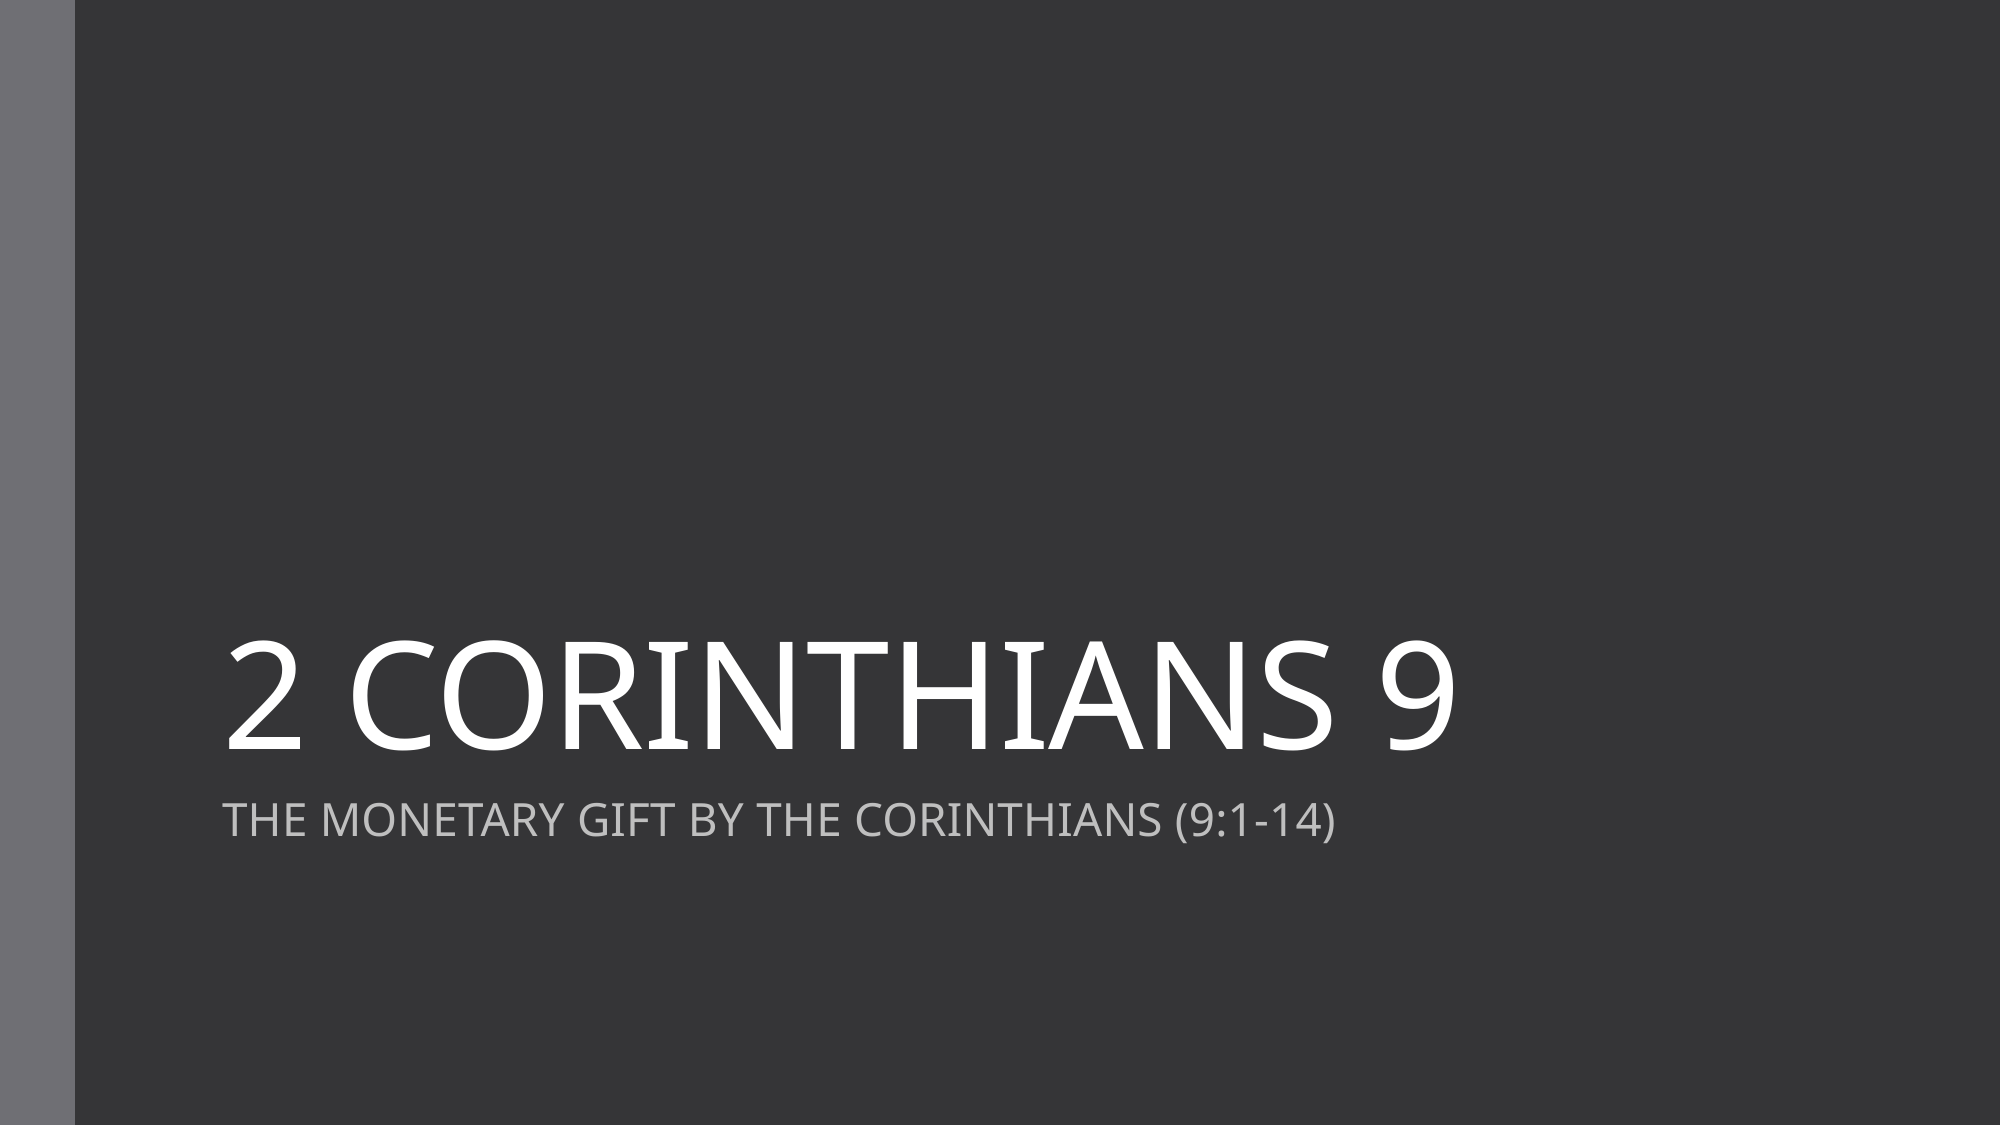

# 2 CORINTHIANS 9
THE MONETARY GIFT BY THE CORINTHIANS (9:1-14)